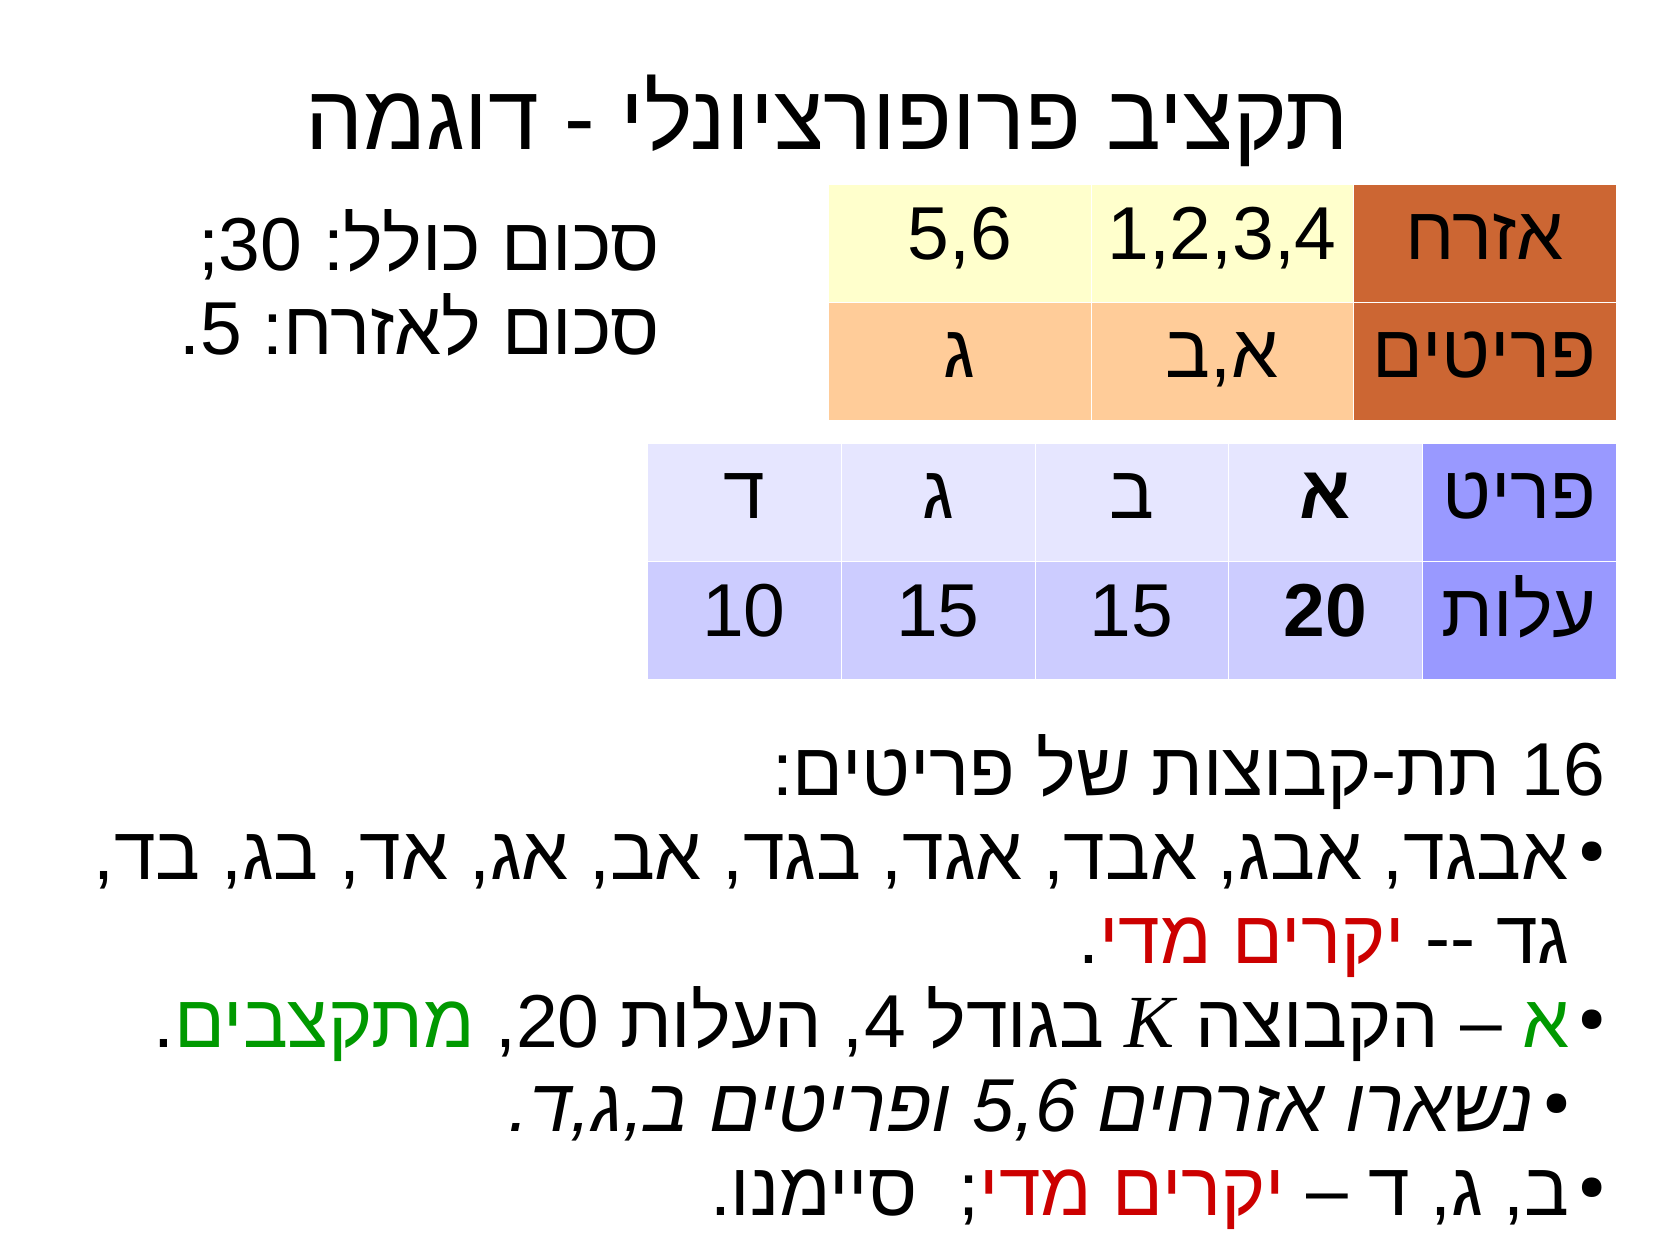

# תקציב פרופורציונלי - דוגמה
| 5,6 | 1,2,3,4 | אזרח |
| --- | --- | --- |
| ג | א,ב | פריטים |
סכום כולל: 30;
סכום לאזרח: 5.
| ד | ג | ב | א | פריט |
| --- | --- | --- | --- | --- |
| 10 | 15 | 15 | 20 | עלות |
16 תת-קבוצות של פריטים:
אבגד, אבג, אבד, אגד, בגד, אב, אג, אד, בג, בד, גד -- יקרים מדי.
א – הקבוצה K בגודל 4, העלות 20, מתקצבים.
נשארו אזרחים 5,6 ופריטים ב,ג,ד.
ב, ג, ד – יקרים מדי; סיימנו.